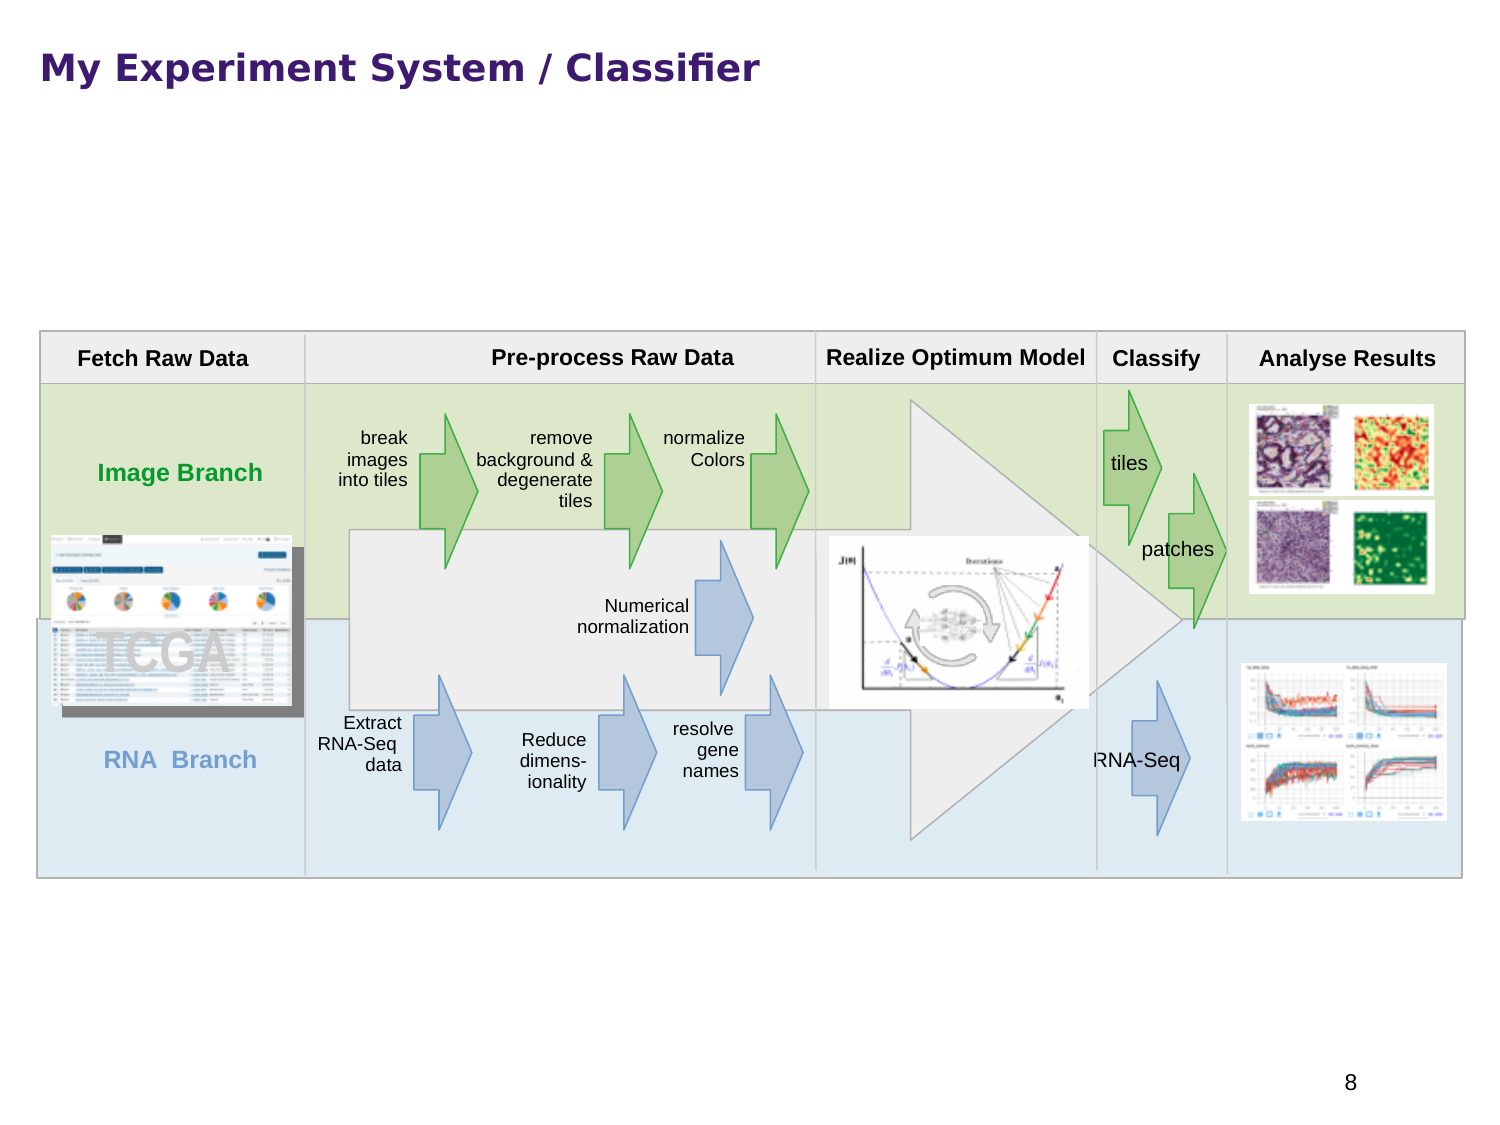

# My Experiment System / Classifier
Pre-process Raw Data
Realize Optimum Model
Classify
Analyse Results
Fetch Raw Data
break
images
into tiles
remove background & degenerate
tiles
normalize
Colors
tiles
Image Branch
patches
Numerical normalization
TCGA
Extract
RNA-Seq
data
resolve
gene
names
Reduce dimens-
ionality
RNA Branch
RNA-Seq